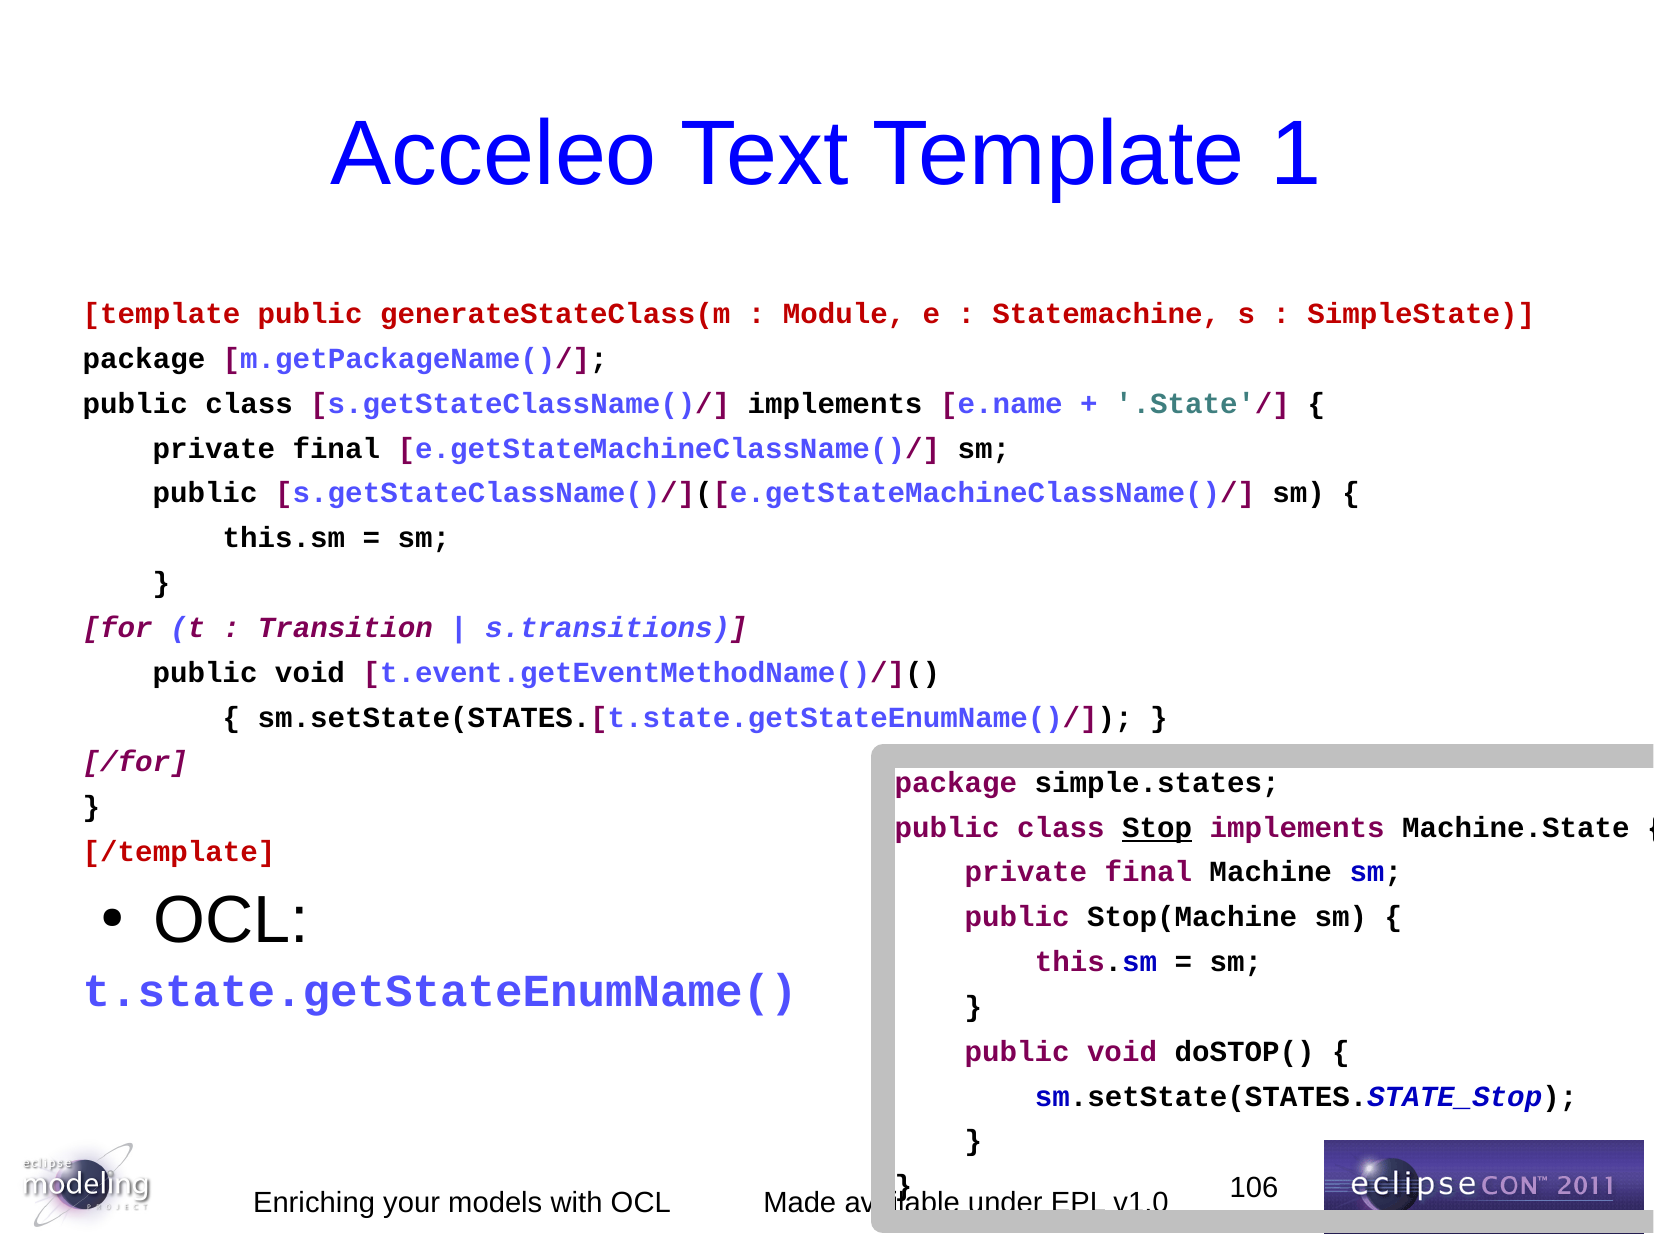

# Acceleo Text Template 1
[template public generateStateClass(m : Module, e : Statemachine, s : SimpleState)]
package [m.getPackageName()/];
public class [s.getStateClassName()/] implements [e.name + '.State'/] {
 private final [e.getStateMachineClassName()/] sm;
 public [s.getStateClassName()/]([e.getStateMachineClassName()/] sm) {
 this.sm = sm;
 }
[for (t : Transition | s.transitions)]
 public void [t.event.getEventMethodName()/]()
 { sm.setState(STATES.[t.state.getStateEnumName()/]); }
[/for]
}
[/template]
OCL:
t.state.getStateEnumName()
package simple.states;
public class Stop implements Machine.State {
 private final Machine sm;
 public Stop(Machine sm) {
 this.sm = sm;
 }
 public void doSTOP() {
 sm.setState(STATES.STATE_Stop);
 }
}
106
Enriching your models with OCL